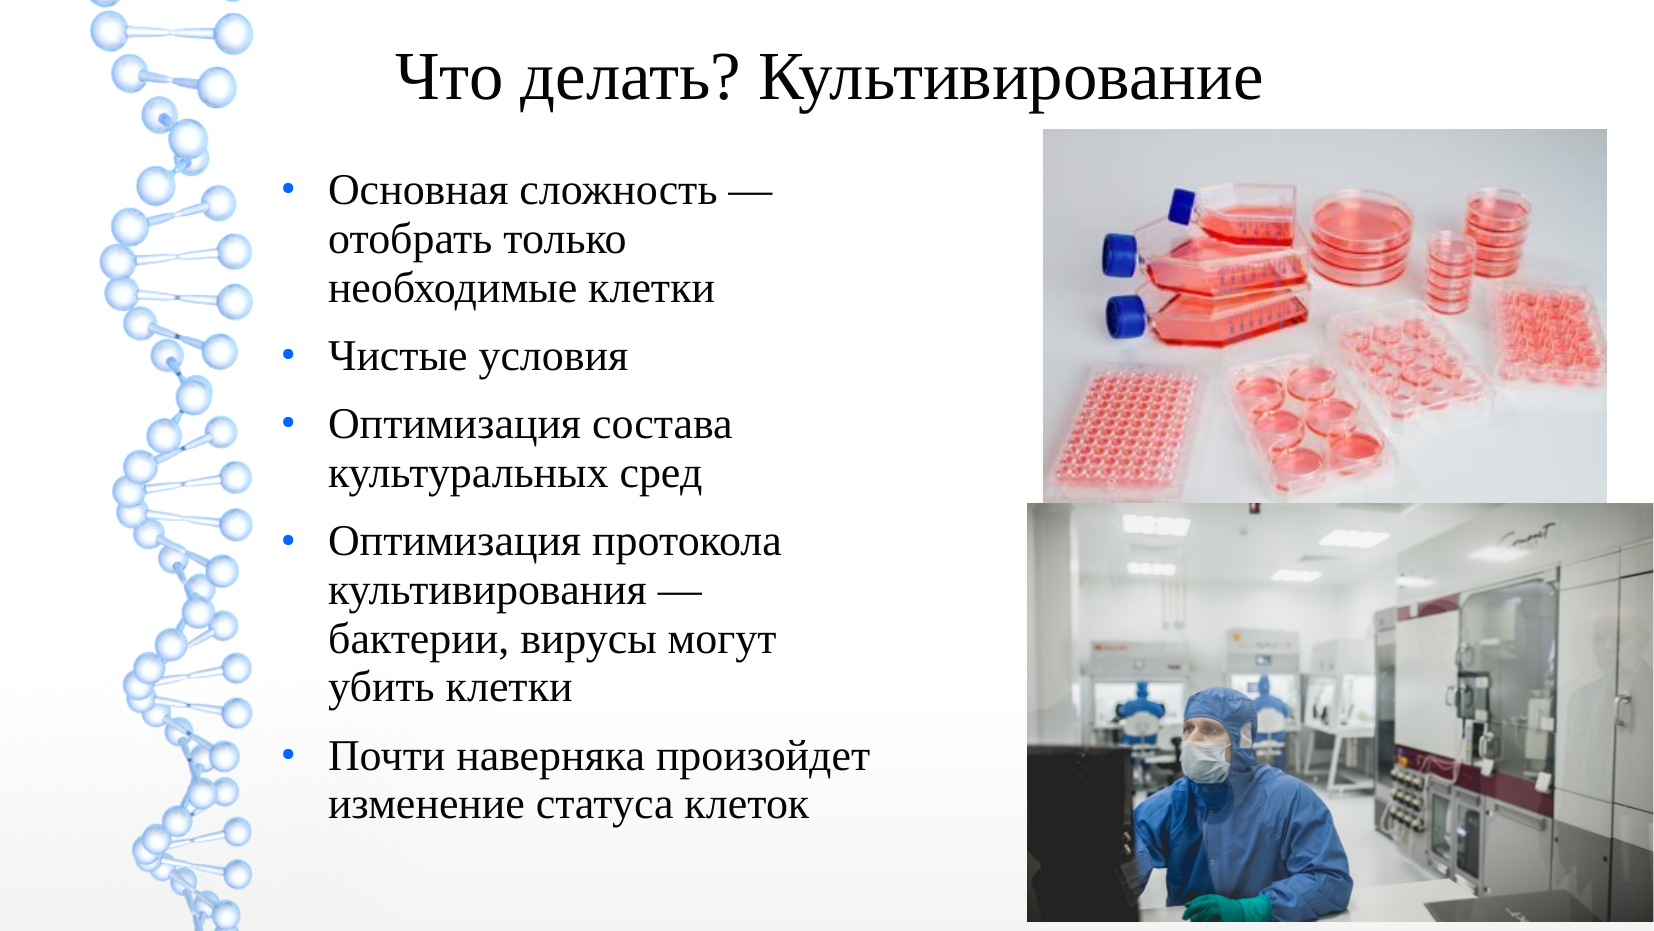

# Что делать? Культивирование
Основная сложность — отобрать только необходимые клетки
Чистые условия
Оптимизация состава культуральных сред
Оптимизация протокола культивирования — бактерии, вирусы могут убить клетки
Почти наверняка произойдет изменение статуса клеток
5